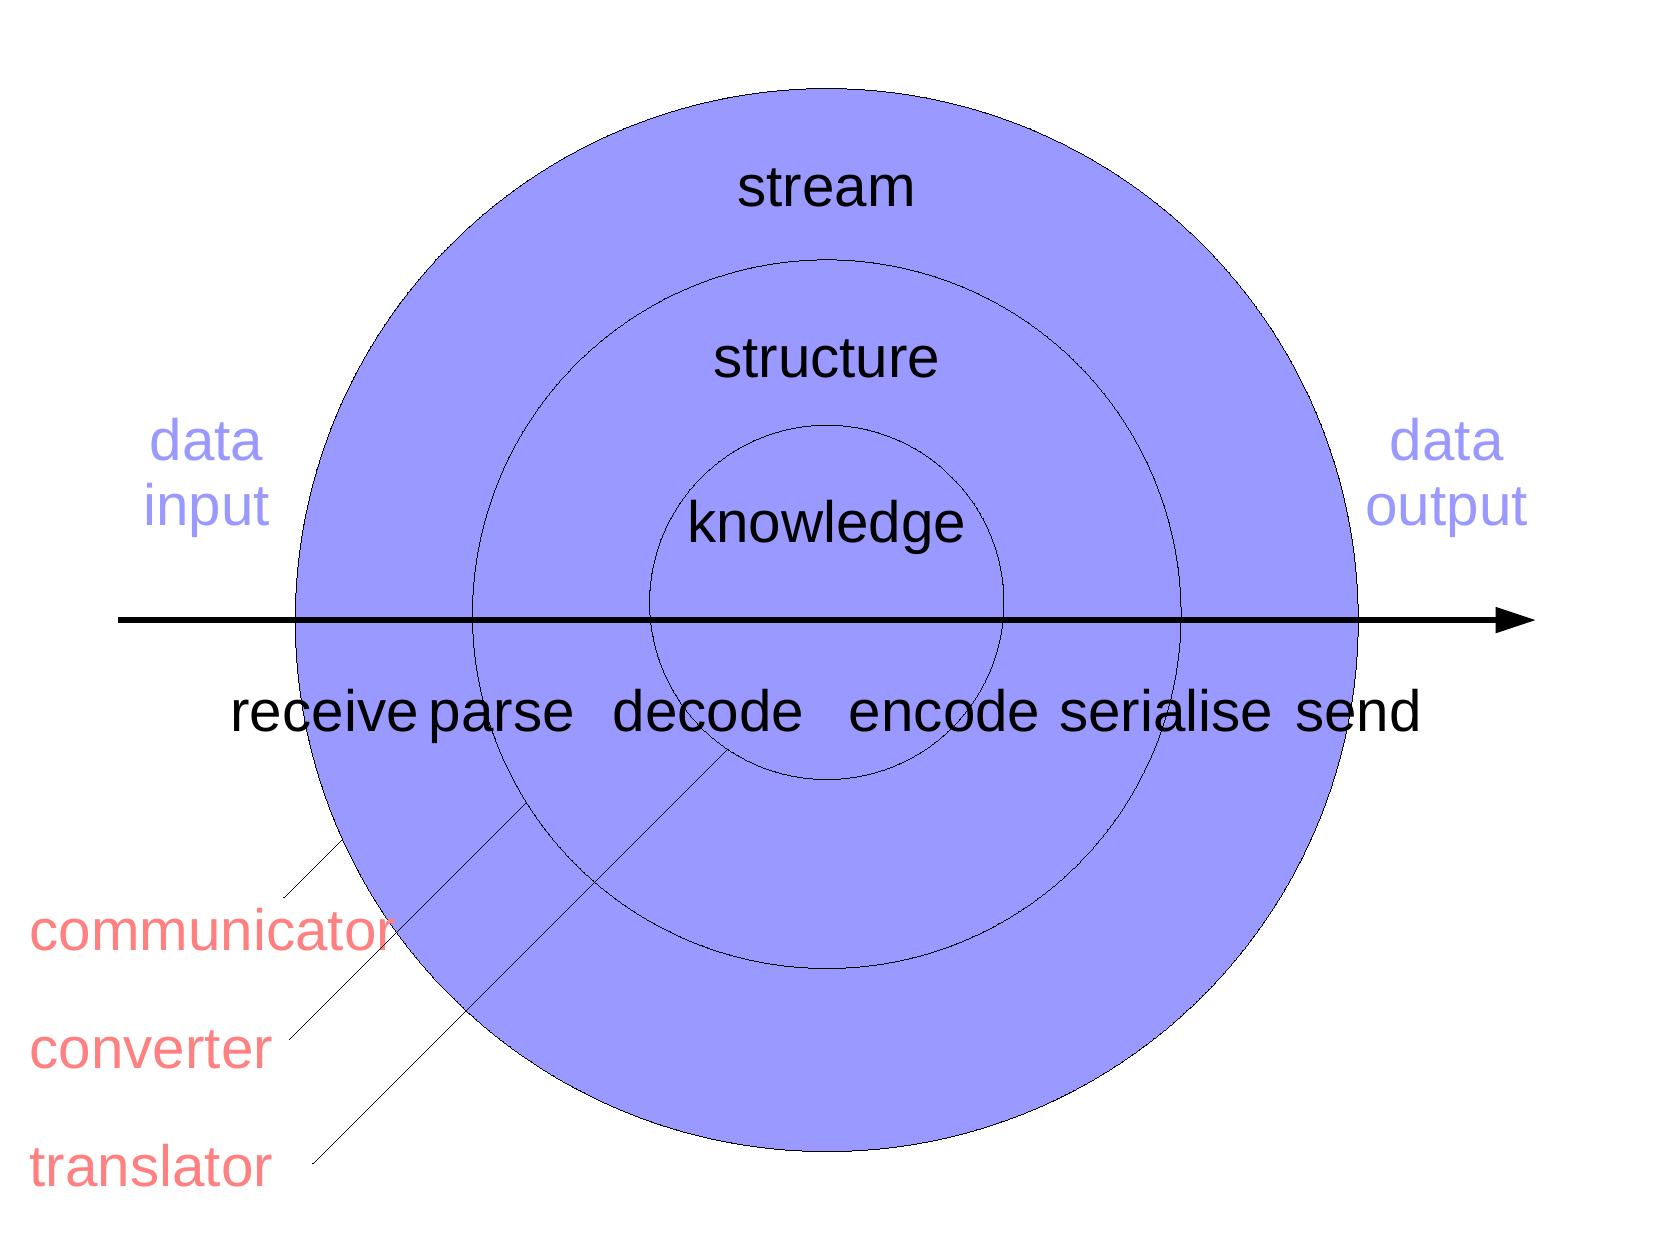

stream
structure
data
input
data
output
knowledge
receive
parse
decode
encode
serialise
send
communicator
converter
translator